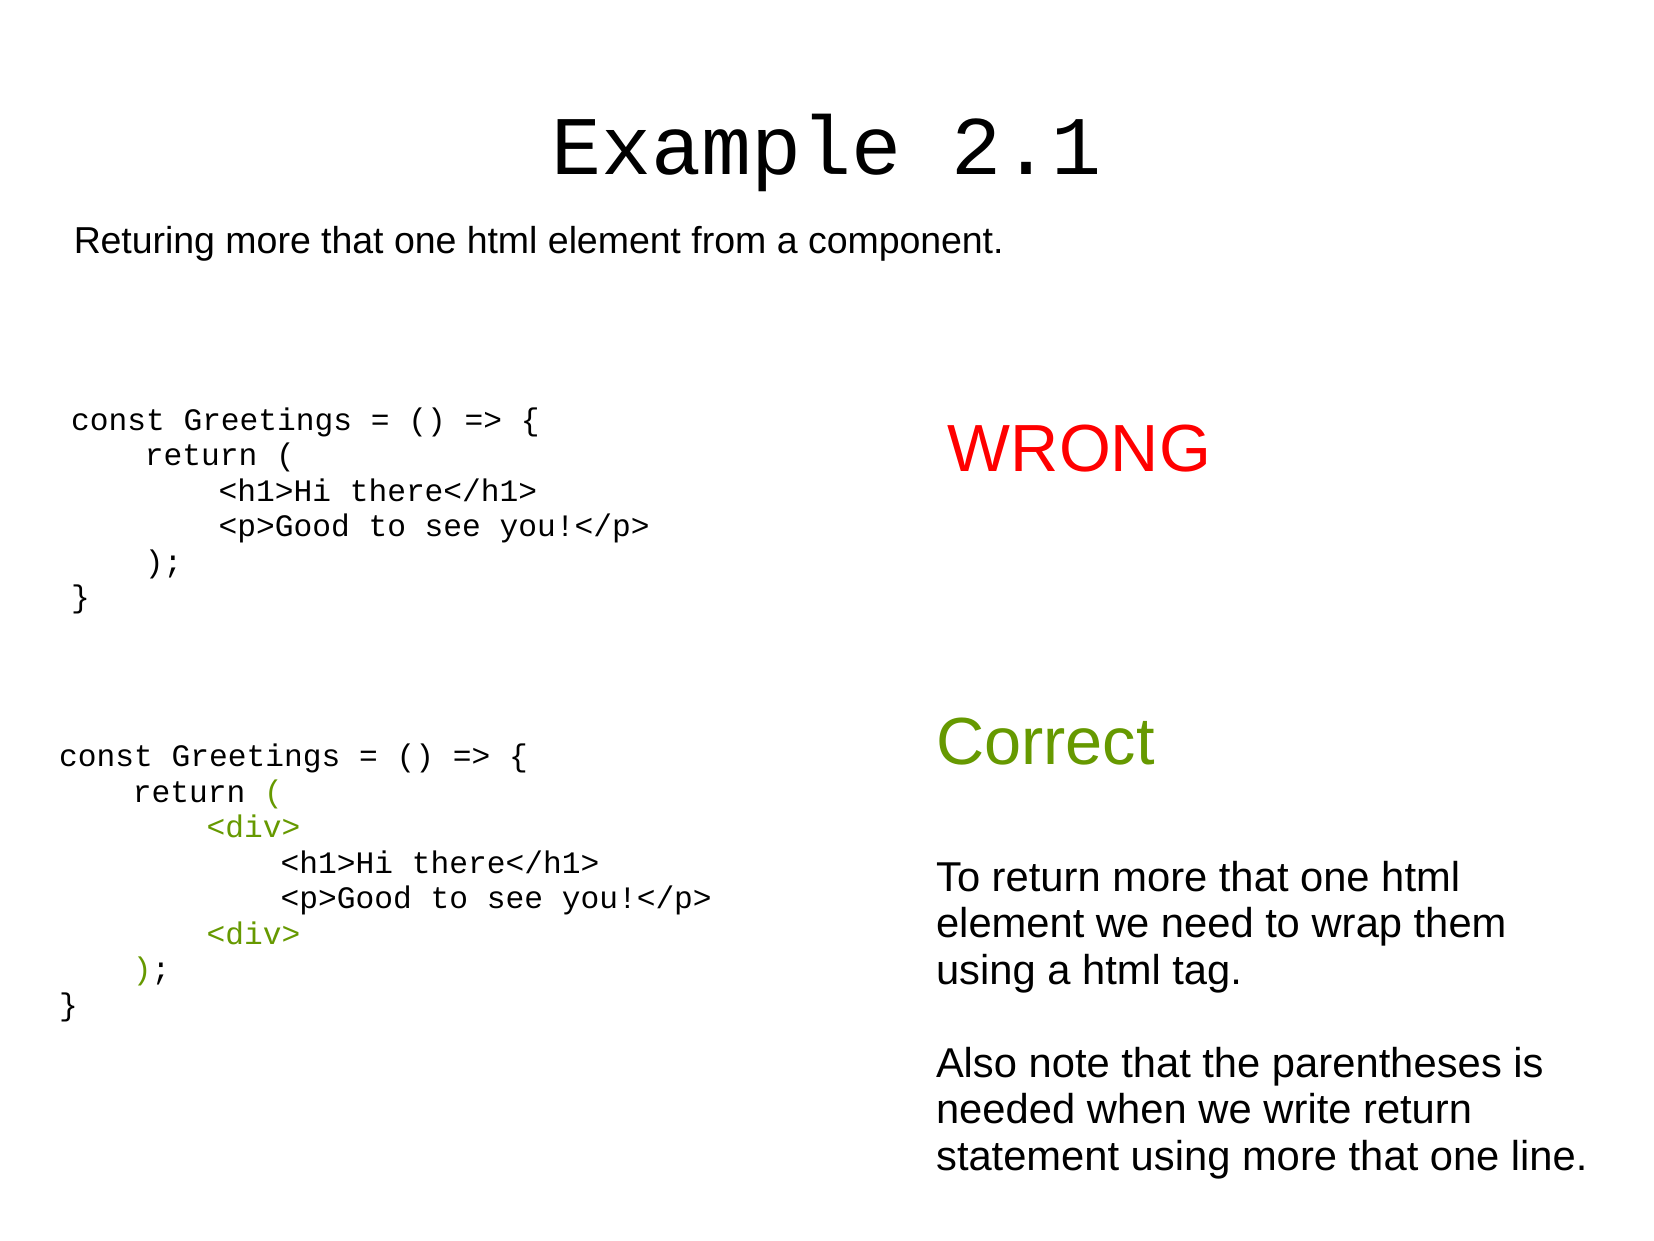

# Example 2.1
Returing more that one html element from a component.
const Greetings = () => {
	return (
		<h1>Hi there</h1>
	 	<p>Good to see you!</p>
	);
}
WRONG
const Greetings = () => {
	return (
		<div>
			<h1>Hi there</h1>
	 		<p>Good to see you!</p>
		<div>
	);
}
Correct
To return more that one html element we need to wrap them using a html tag.
Also note that the parentheses is needed when we write return statement using more that one line.